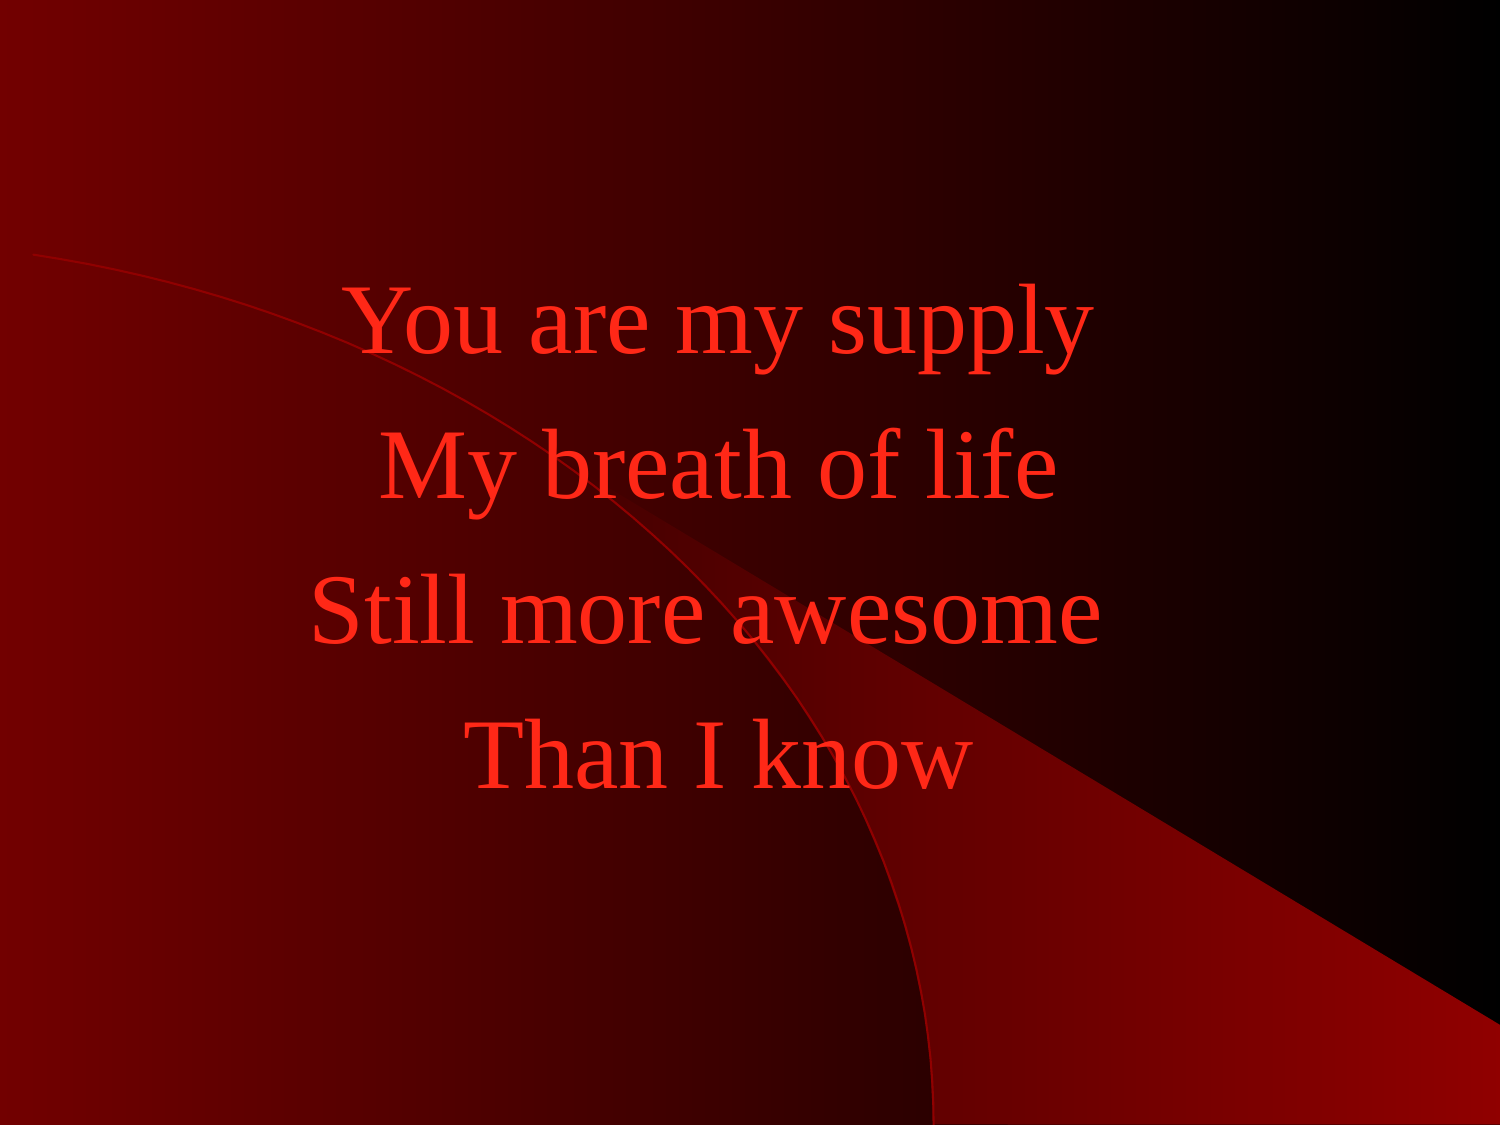

# You are my supply
My breath of life
Still more awesome
Than I know